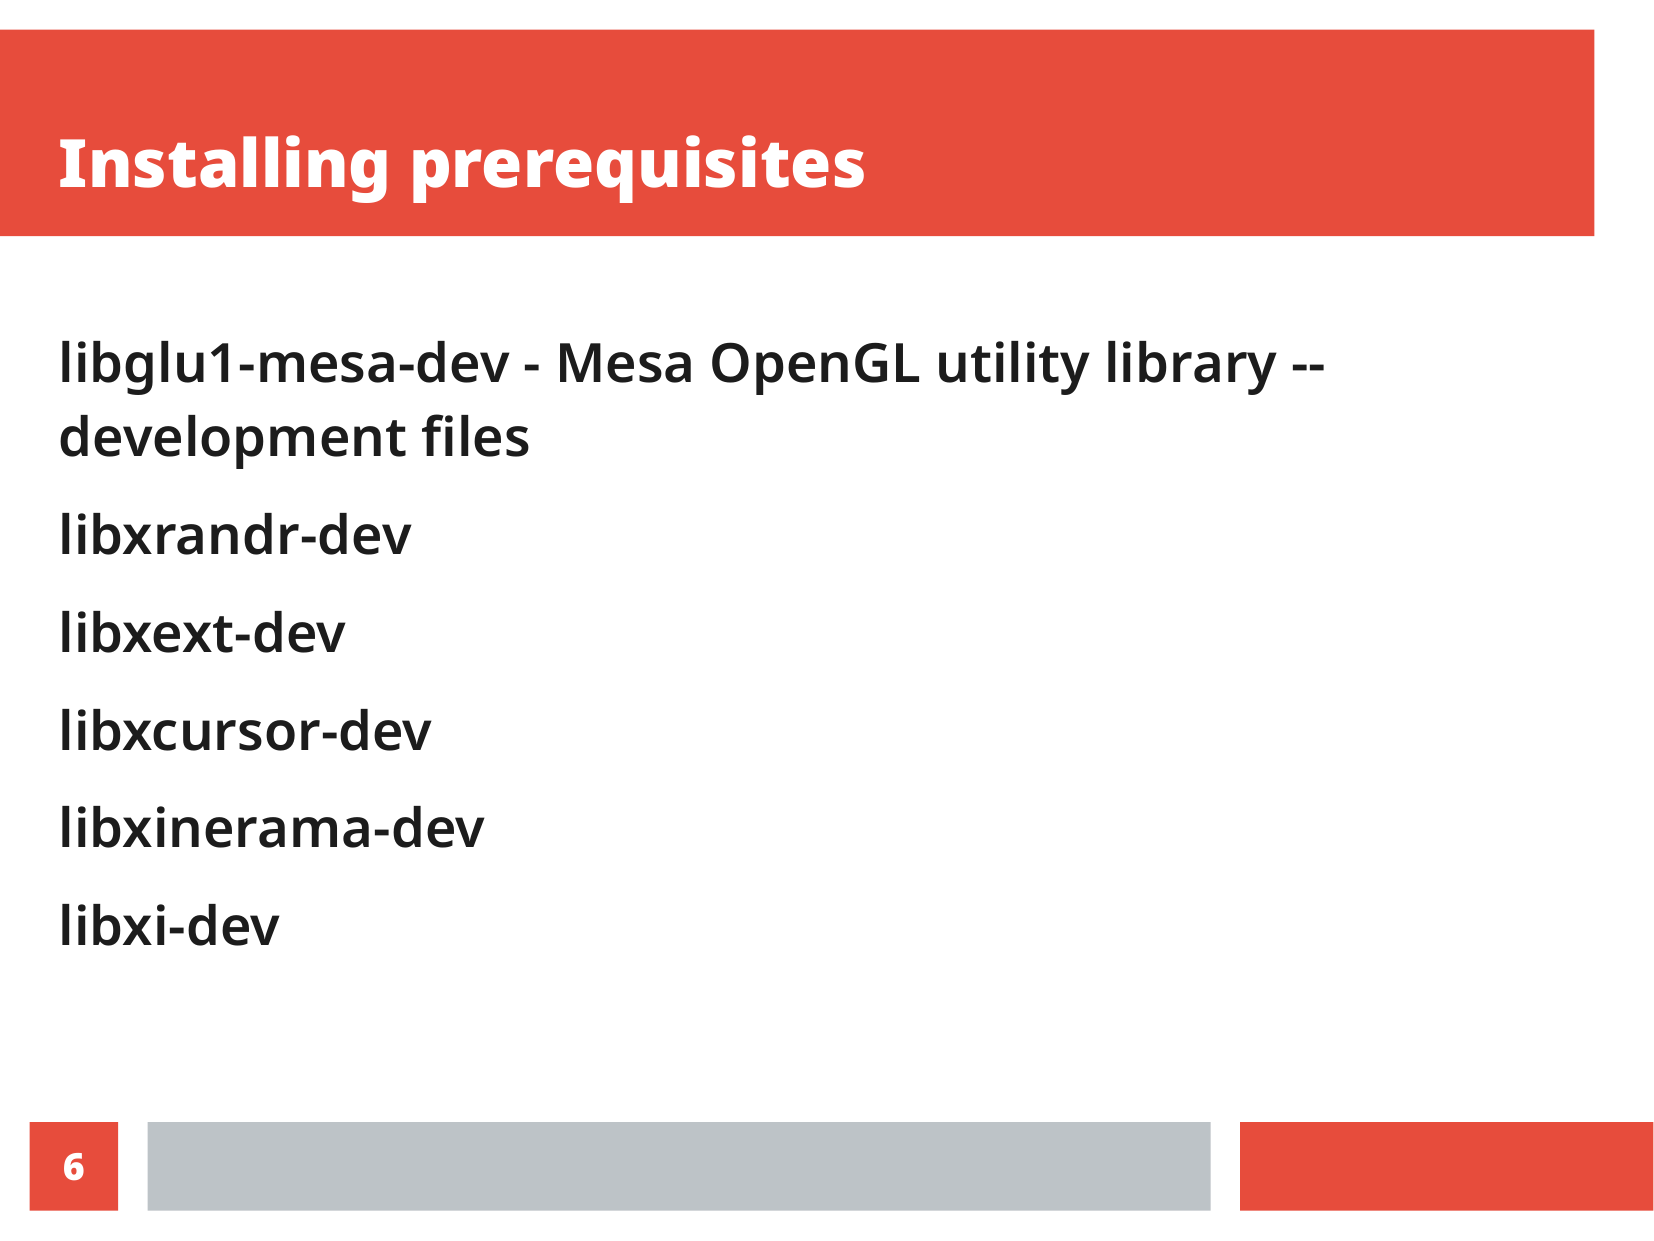

# Installing prerequisites
libglu1-mesa-dev - Mesa OpenGL utility library -- development files
libxrandr-dev
libxext-dev
libxcursor-dev
libxinerama-dev
libxi-dev
6